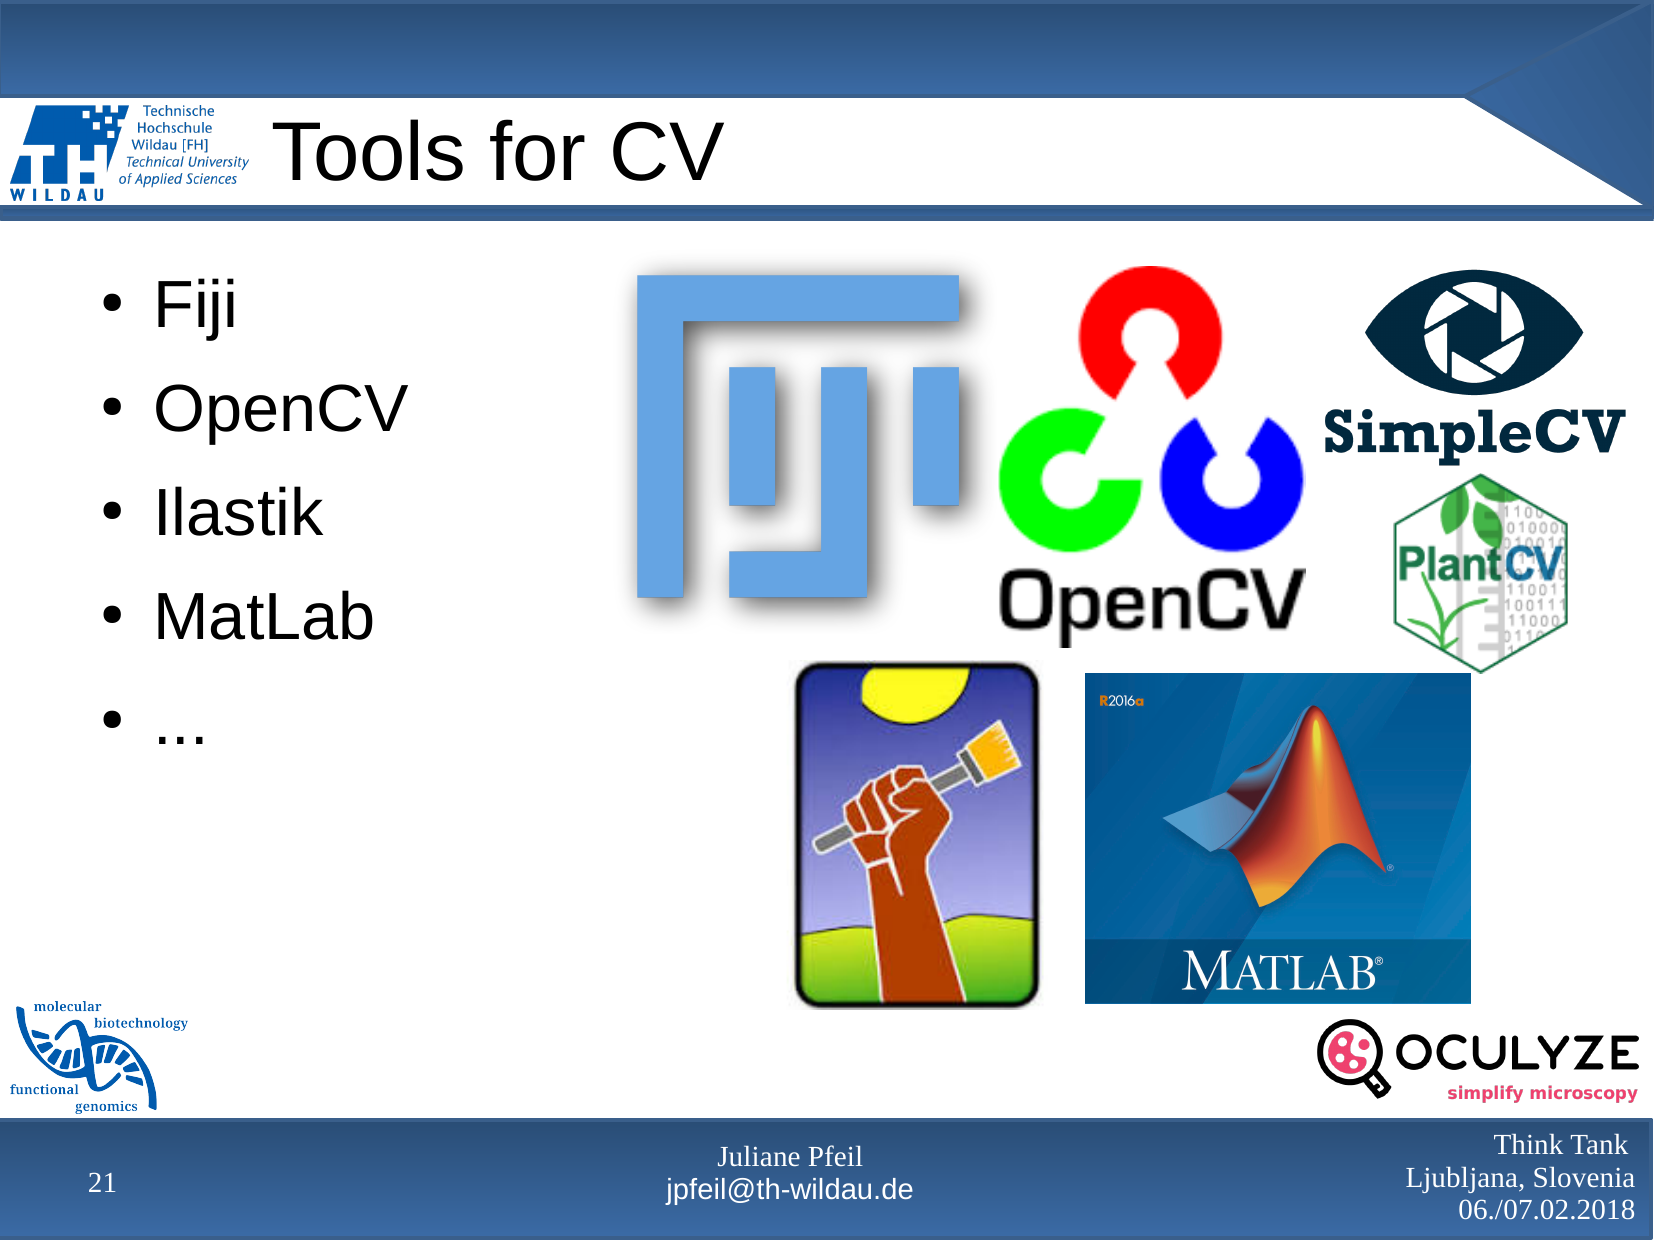

# Tools for CV
Fiji
OpenCV
Ilastik
MatLab
...